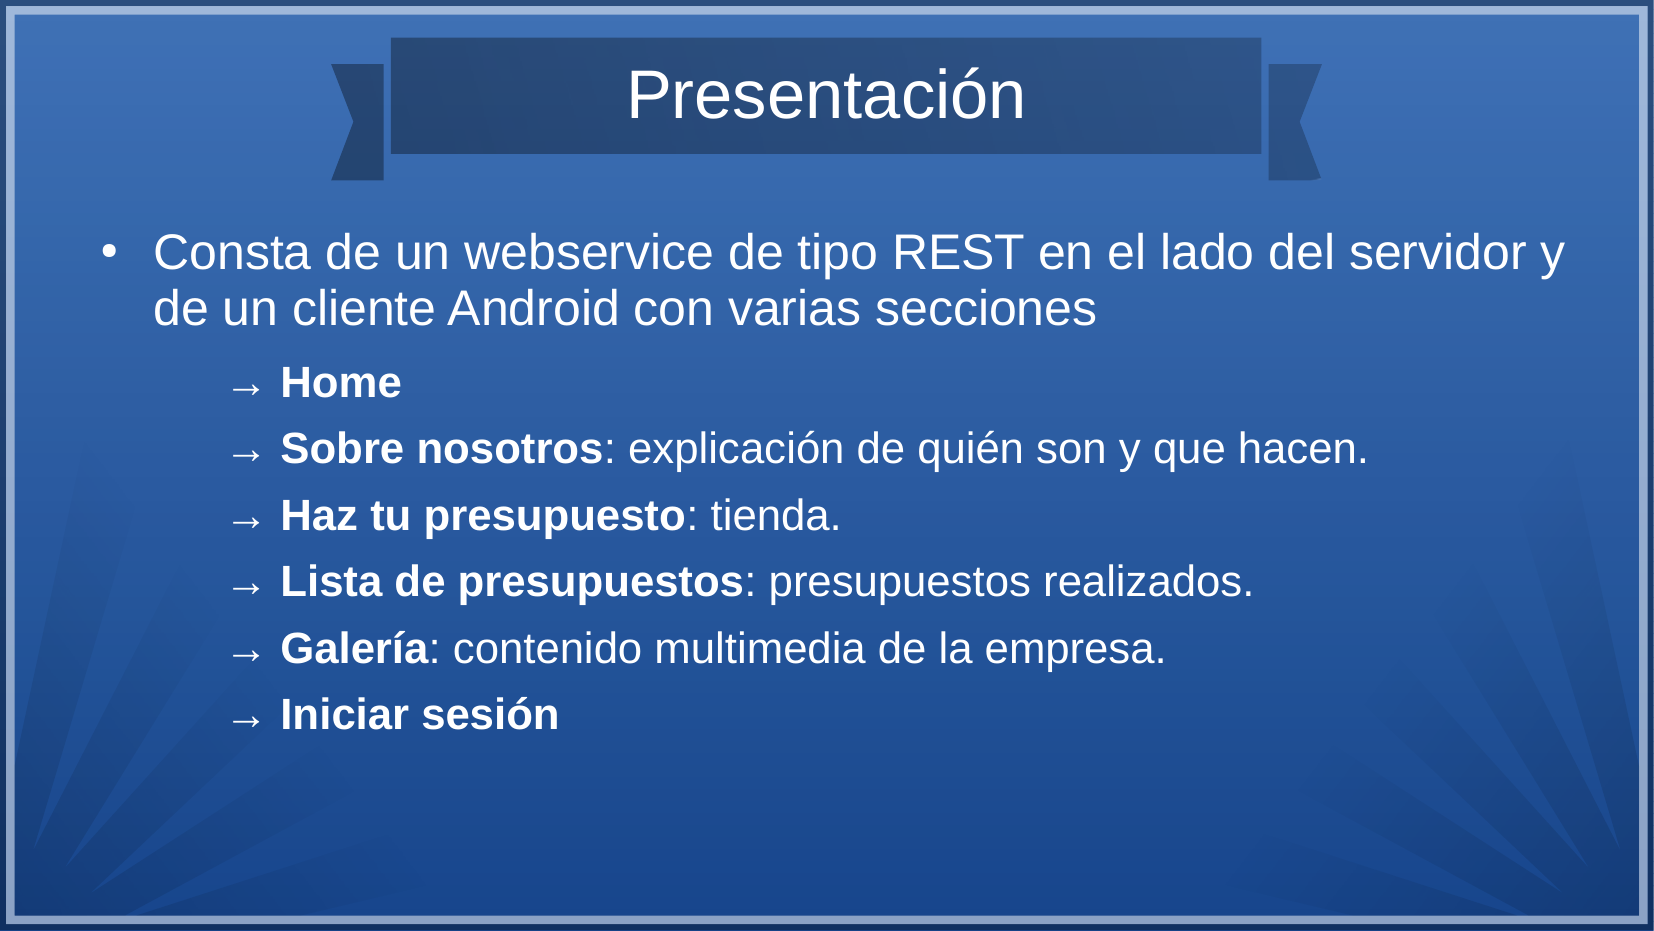

# Presentación
Consta de un webservice de tipo REST en el lado del servidor y de un cliente Android con varias secciones
→ Home
→ Sobre nosotros: explicación de quién son y que hacen.
→ Haz tu presupuesto: tienda.
→ Lista de presupuestos: presupuestos realizados.
→ Galería: contenido multimedia de la empresa.
→ Iniciar sesión